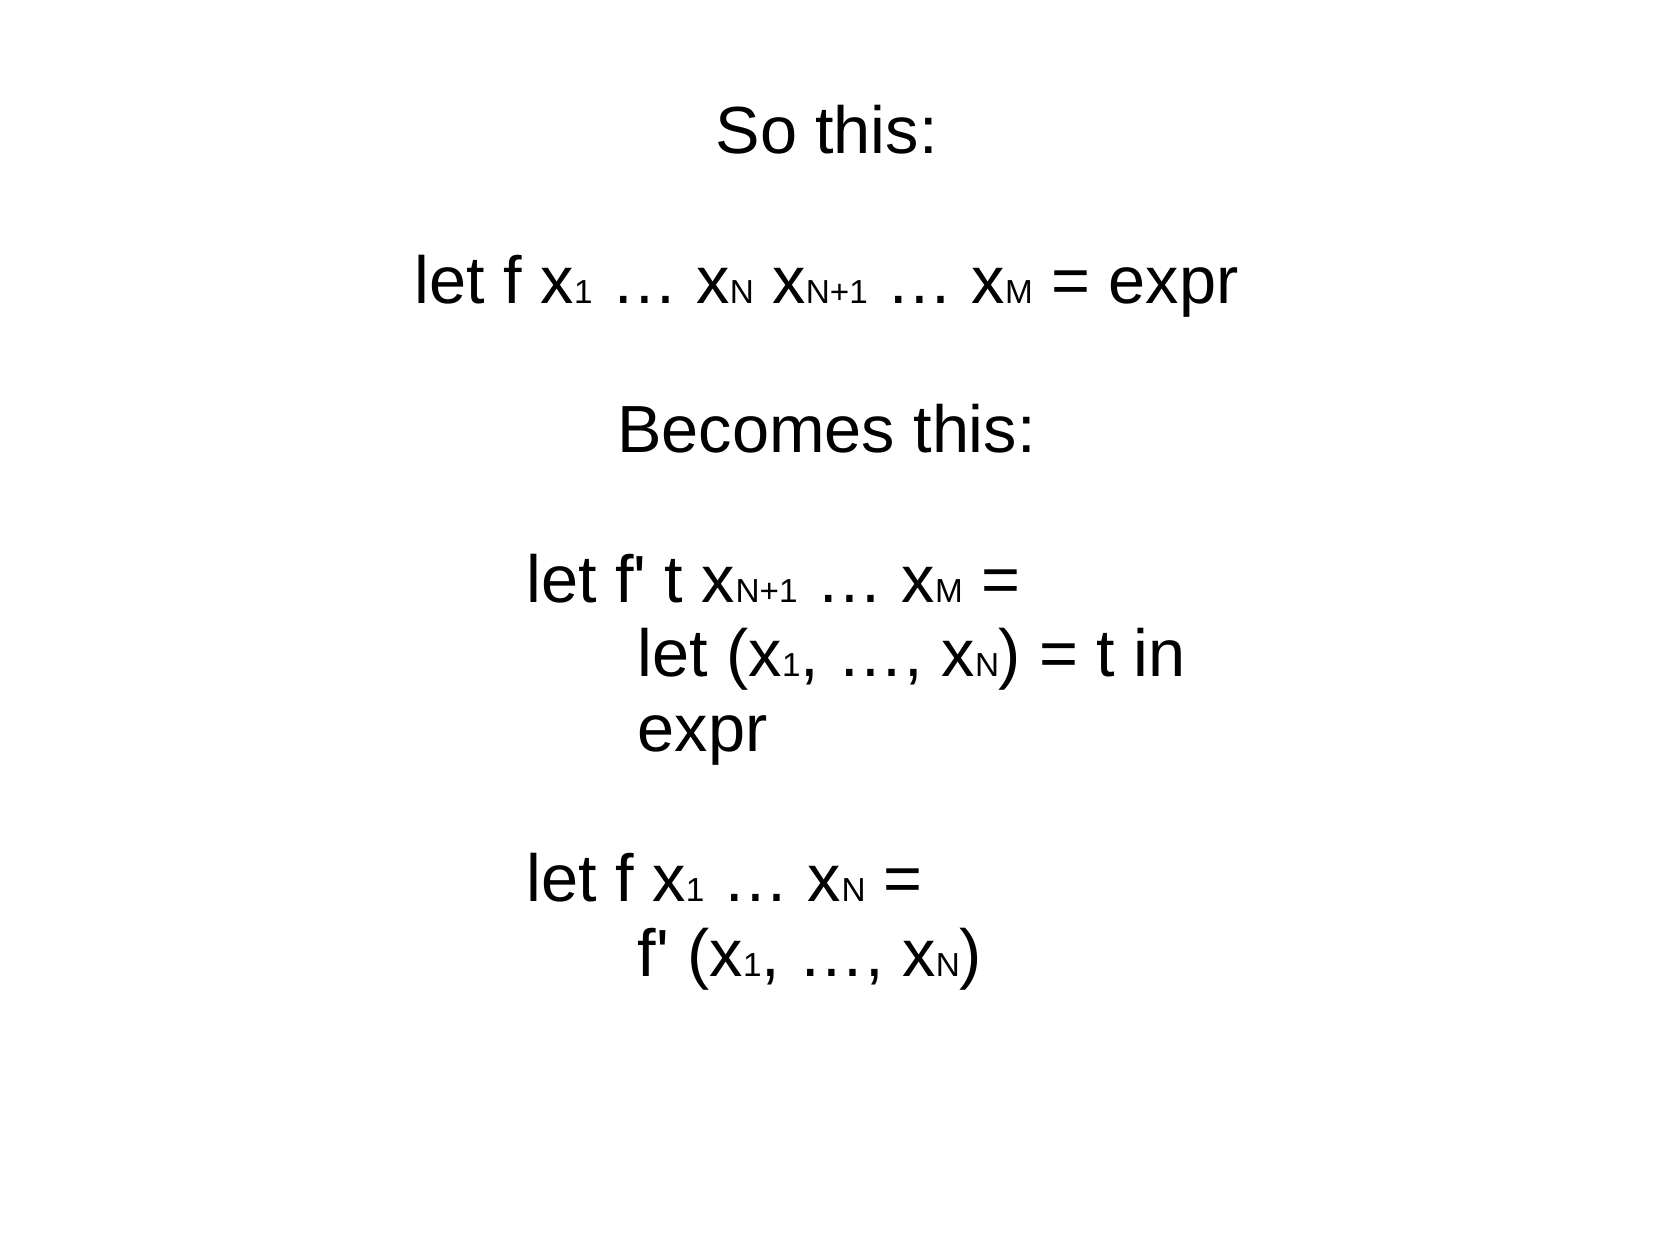

# So this:
let f x1 … xN xN+1 … xM = expr
Becomes this:
 let f' t xN+1 … xM =
 let (x1, …, xN) = t in
 expr
 let f x1 … xN =
 f' (x1, …, xN)